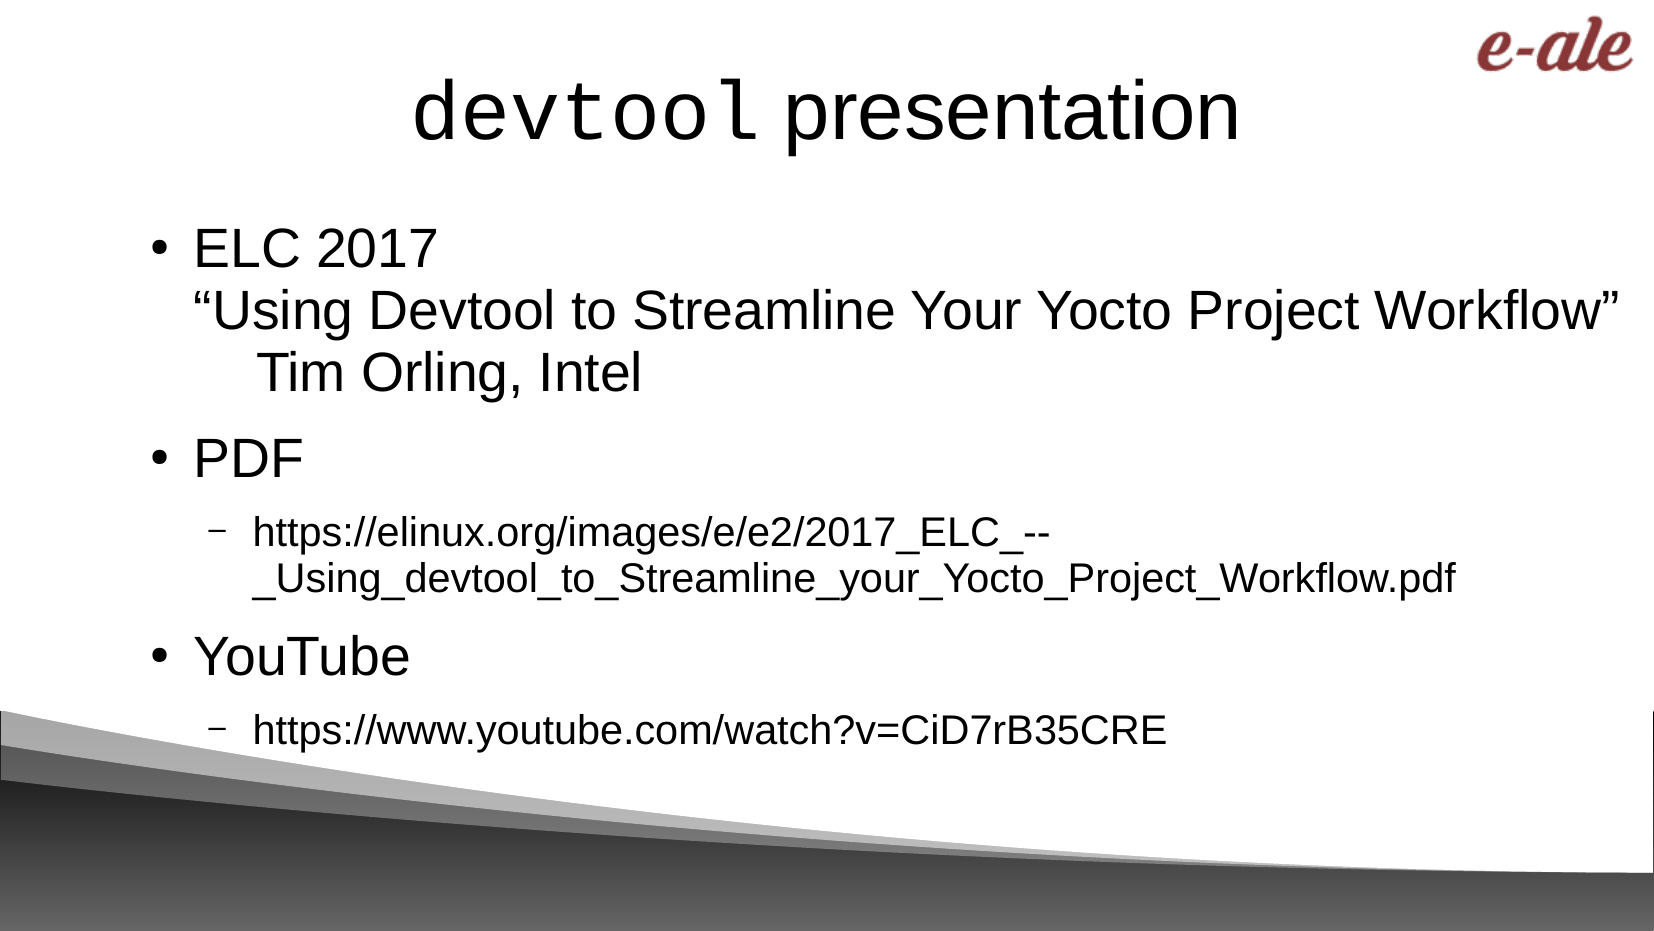

# devtool presentation
ELC 2017
“Using Devtool to Streamline Your Yocto Project Workflow”
	Tim Orling, Intel
PDF
https://elinux.org/images/e/e2/2017_ELC_--_Using_devtool_to_Streamline_your_Yocto_Project_Workflow.pdf
YouTube
https://www.youtube.com/watch?v=CiD7rB35CRE